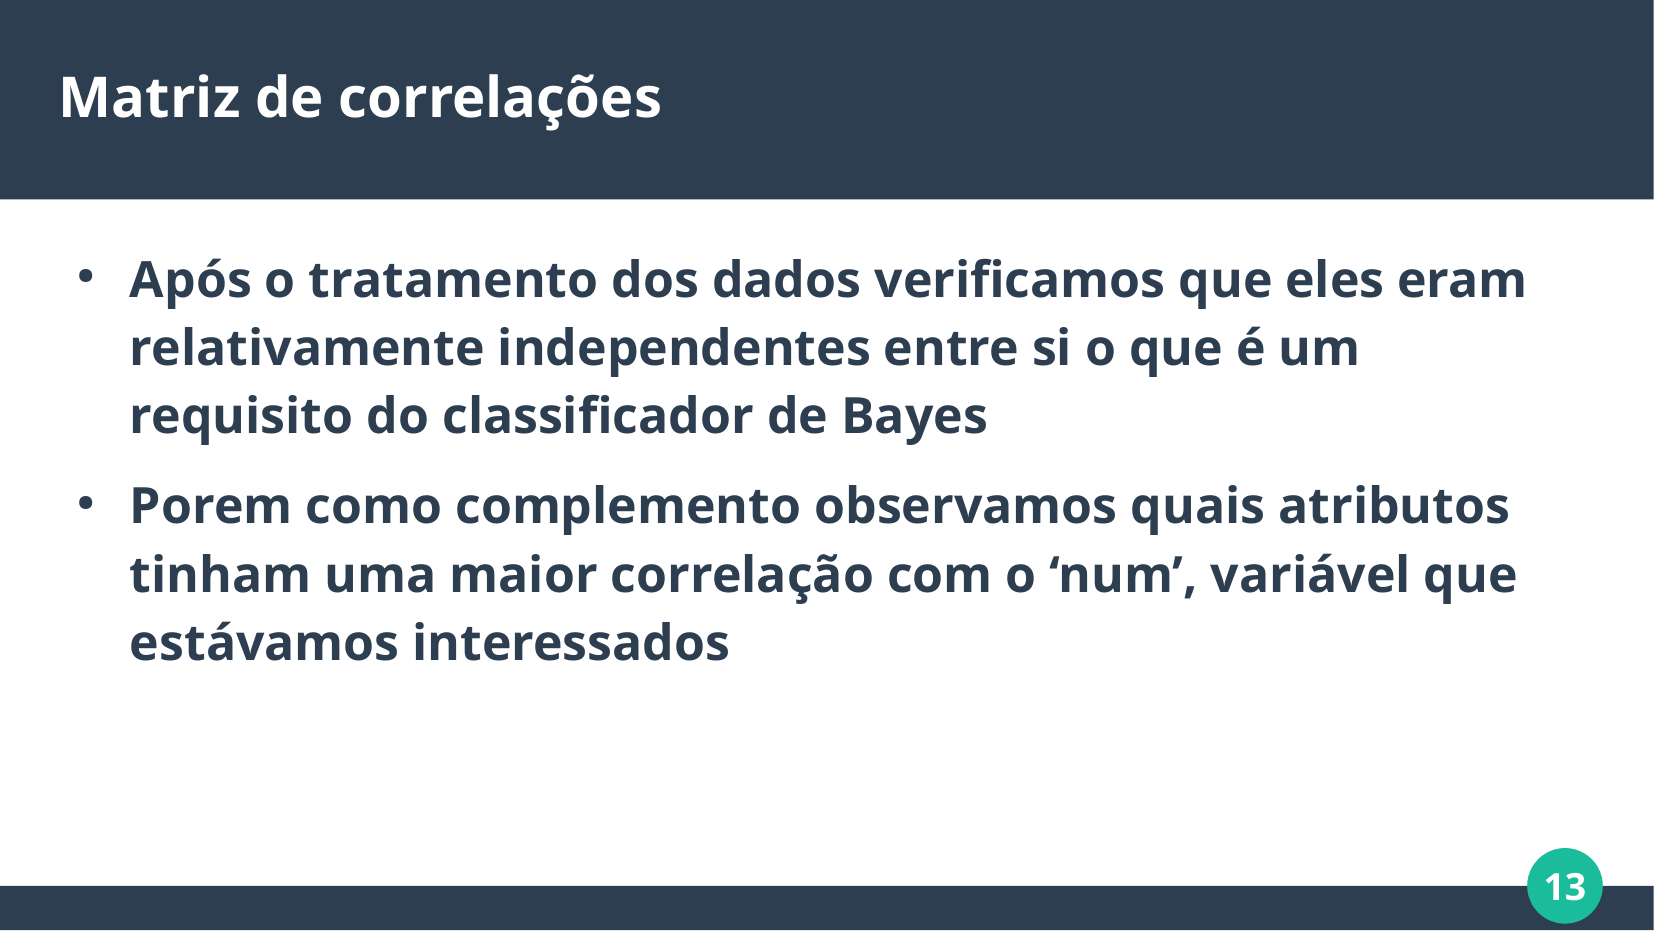

# Matriz de correlações
Após o tratamento dos dados verificamos que eles eram relativamente independentes entre si o que é um requisito do classificador de Bayes
Porem como complemento observamos quais atributos tinham uma maior correlação com o ‘num’, variável que estávamos interessados